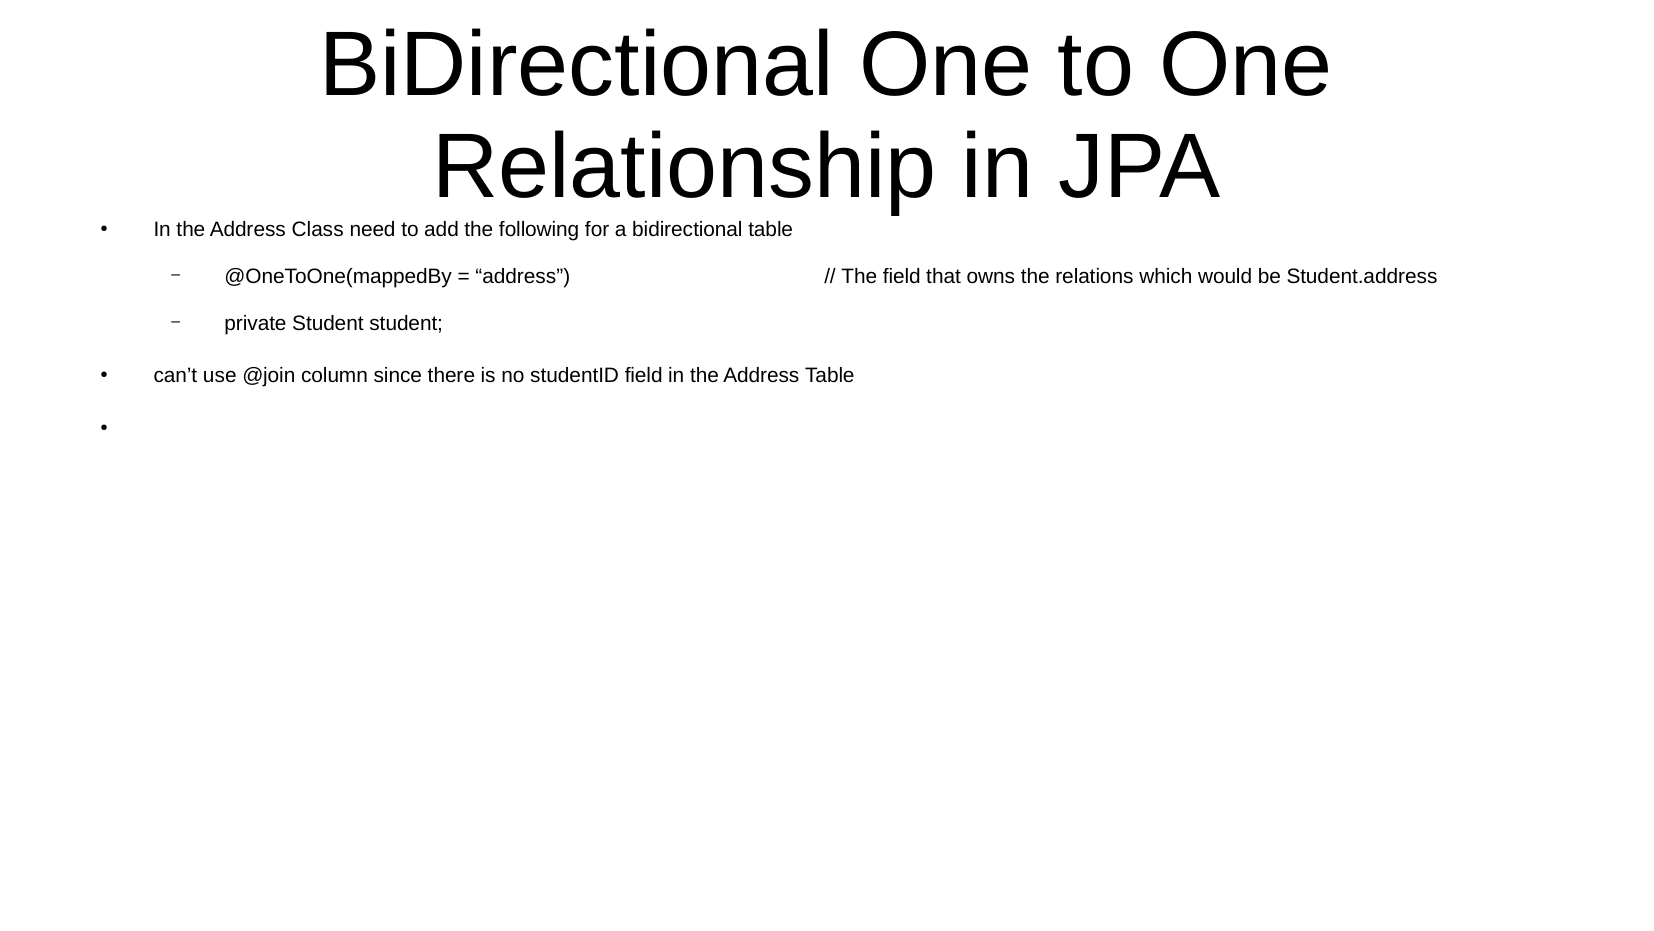

# BiDirectional One to One Relationship in JPA
In the Address Class need to add the following for a bidirectional table
@OneToOne(mappedBy = “address”)				// The field that owns the relations which would be Student.address
private Student student;
can’t use @join column since there is no studentID field in the Address Table